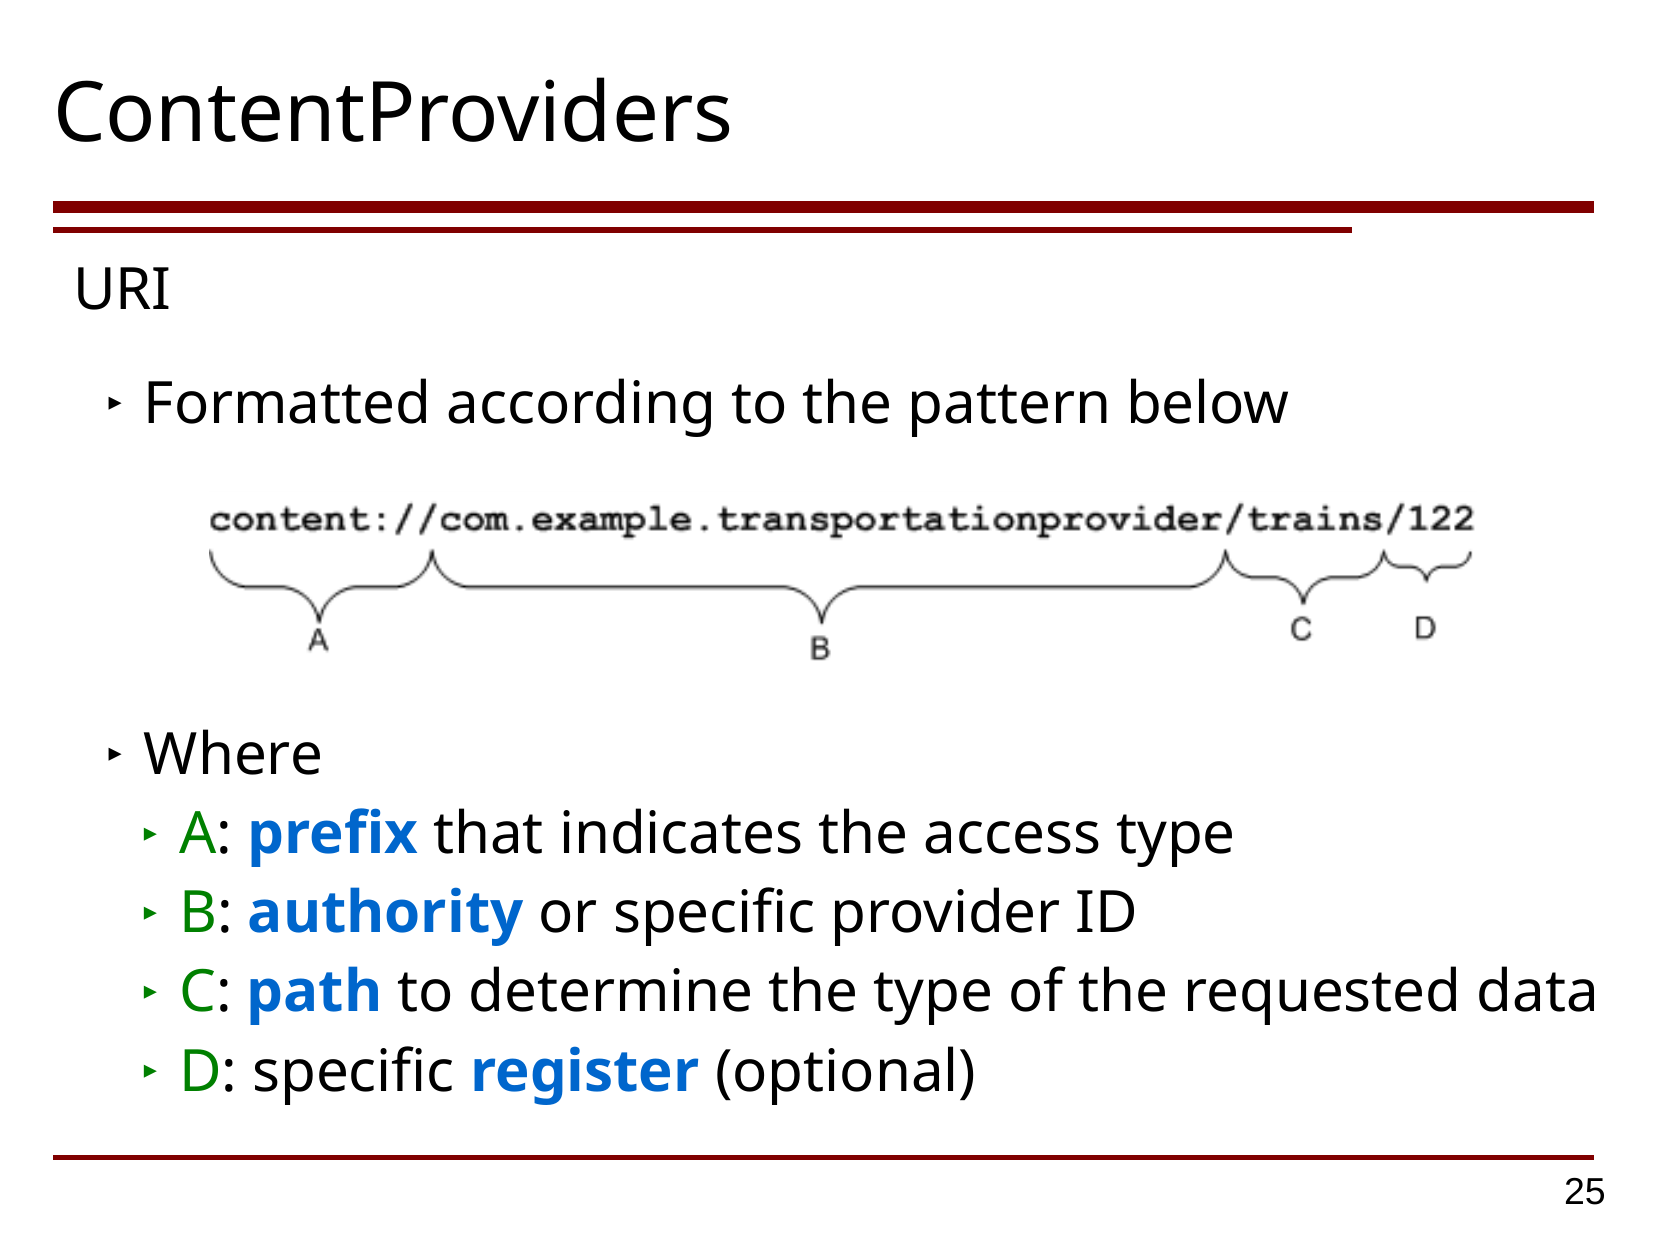

# ContentProviders
URI
Formatted according to the pattern below
Where
A: prefix that indicates the access type
B: authority or specific provider ID
C: path to determine the type of the requested data
D: specific register (optional)